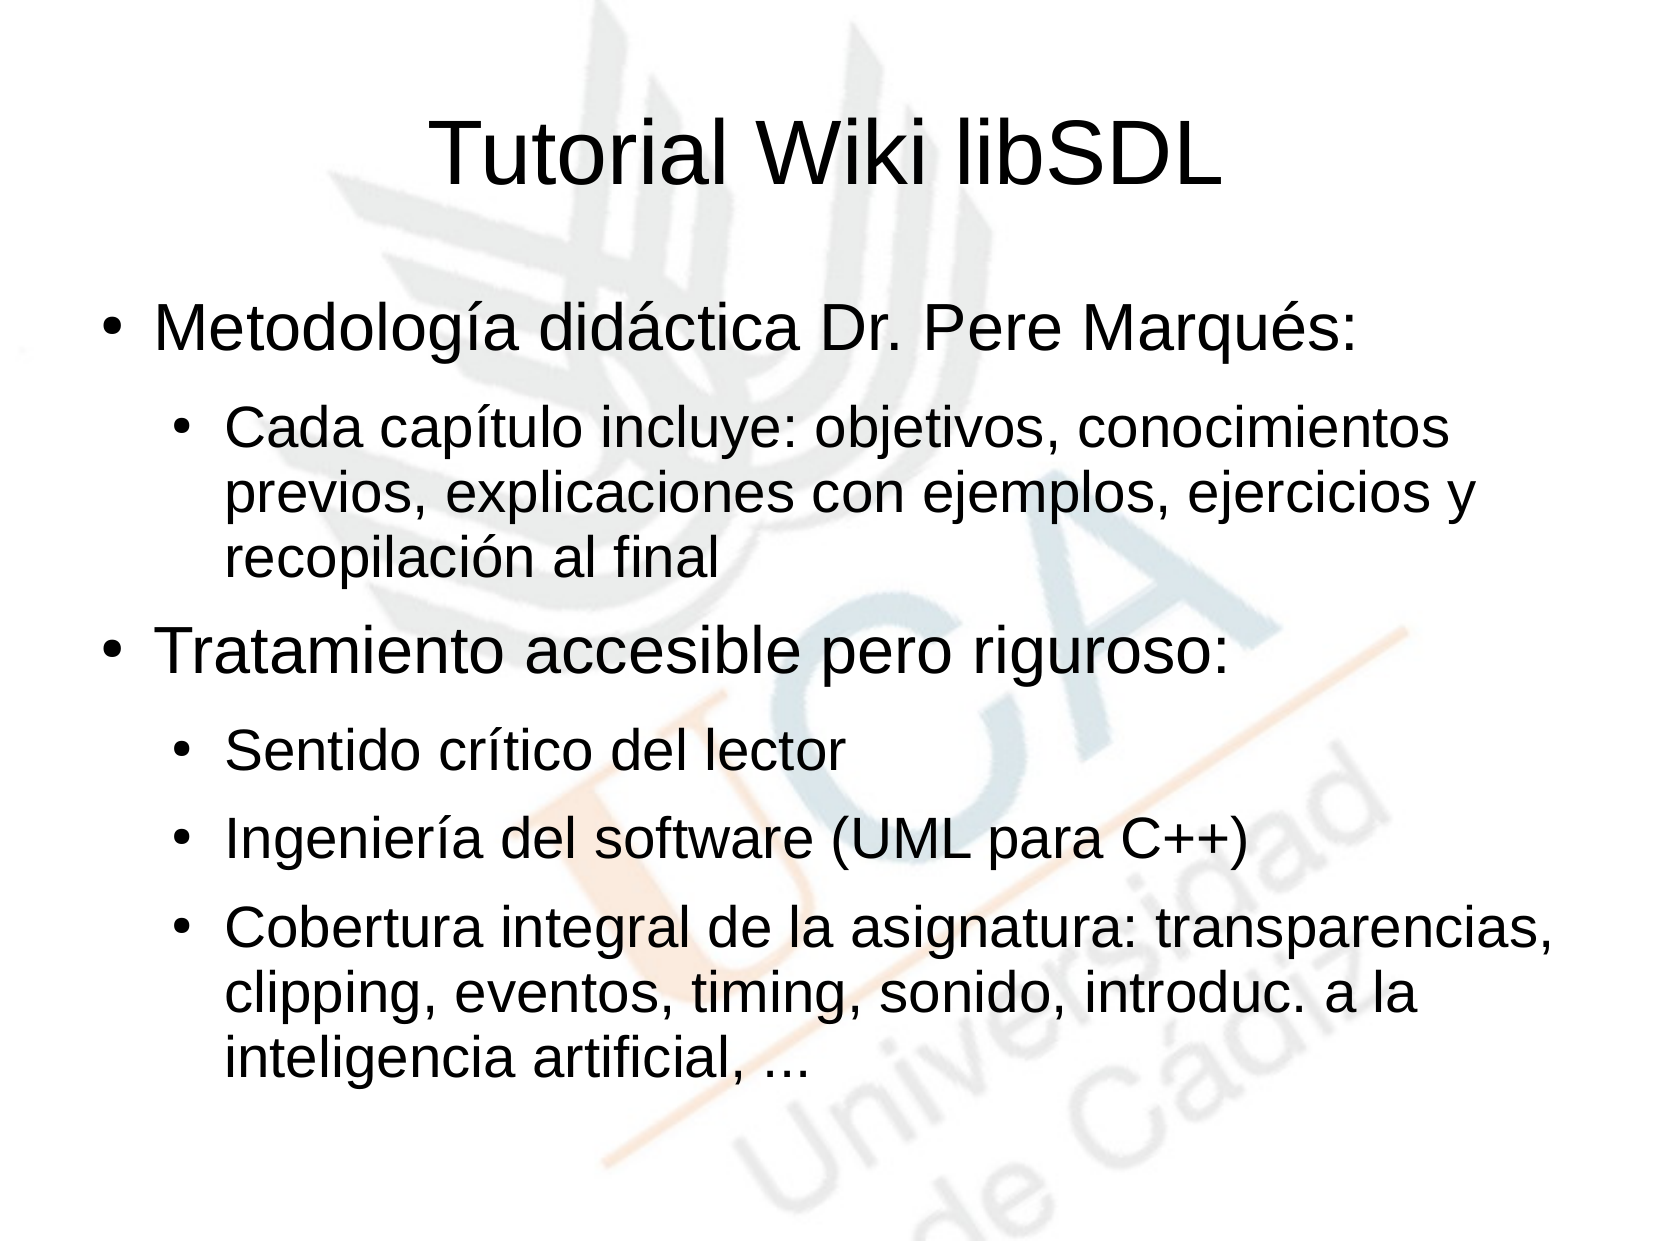

# Tutorial Wiki libSDL
Metodología didáctica Dr. Pere Marqués:
Cada capítulo incluye: objetivos, conocimientos previos, explicaciones con ejemplos, ejercicios y recopilación al final
Tratamiento accesible pero riguroso:
Sentido crítico del lector
Ingeniería del software (UML para C++)
Cobertura integral de la asignatura: transparencias, clipping, eventos, timing, sonido, introduc. a la inteligencia artificial, ...